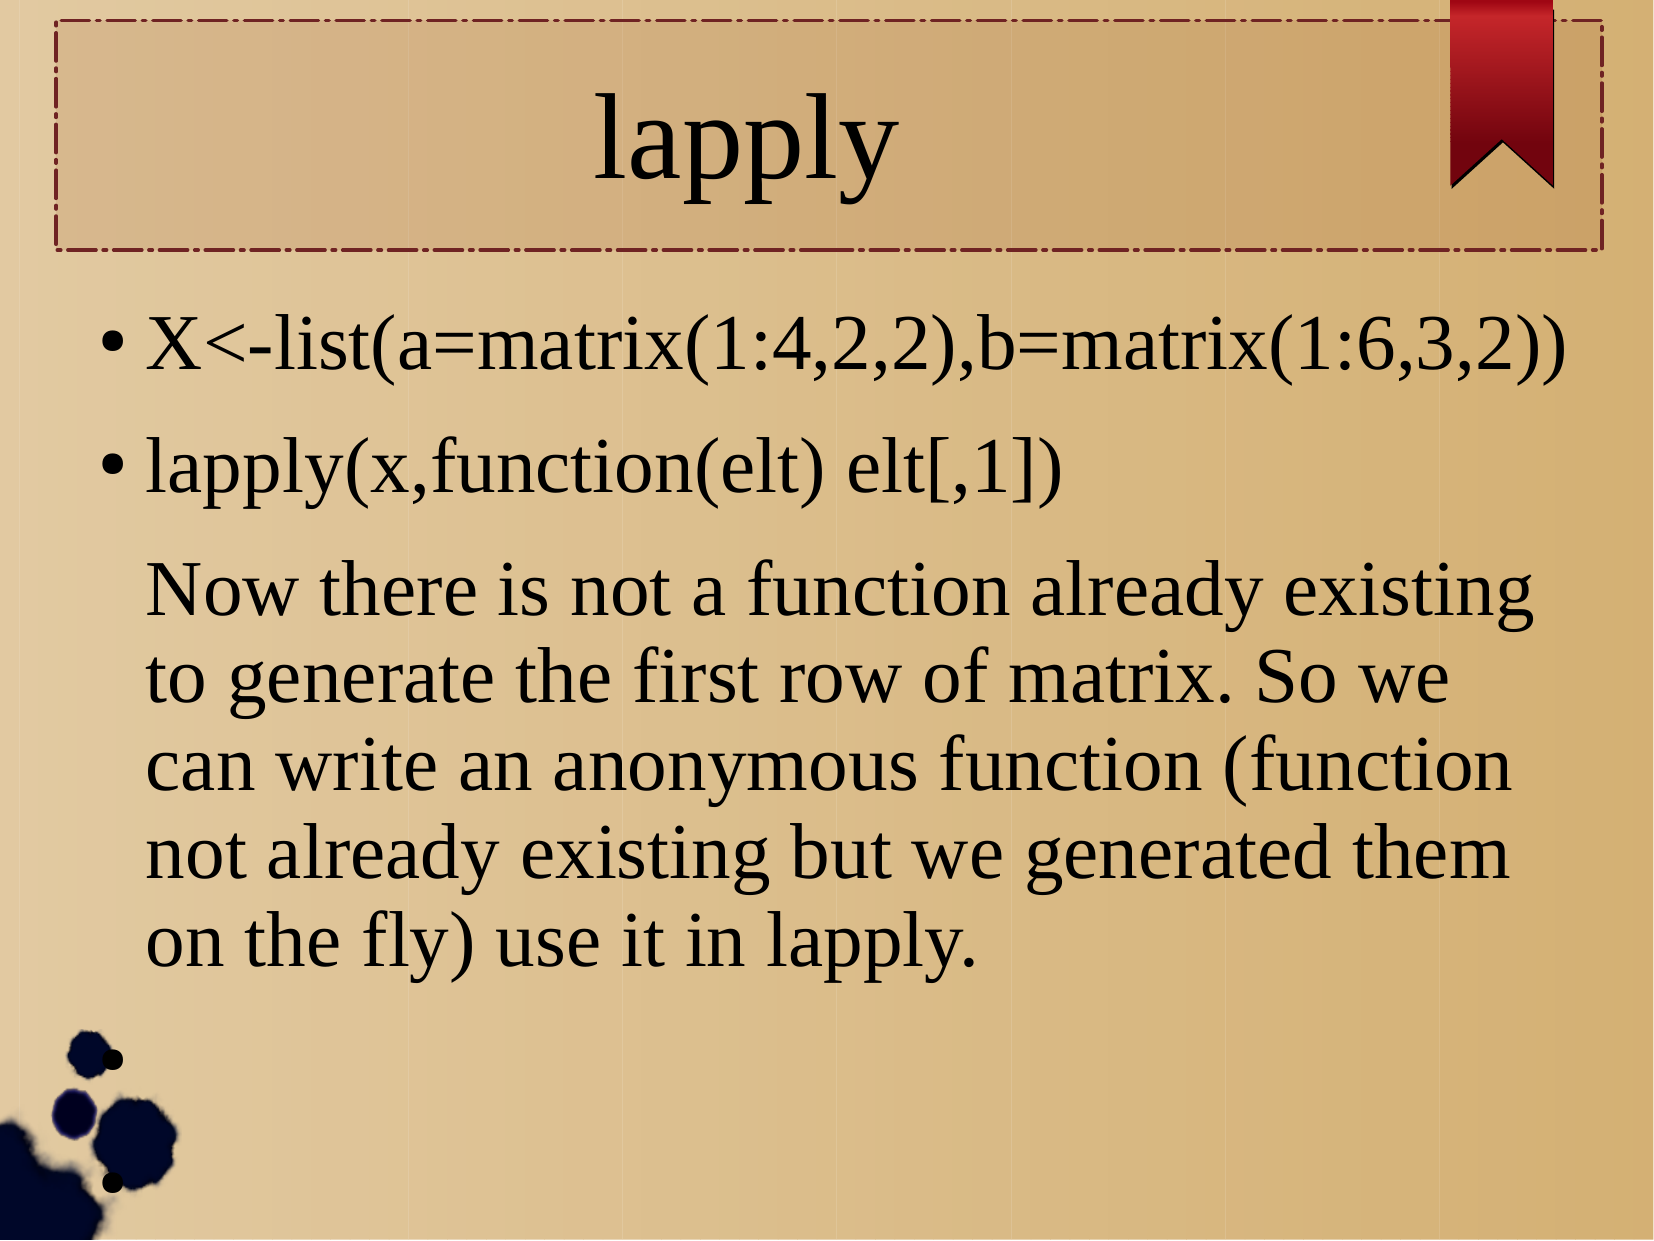

# lapply
X<-list(a=matrix(1:4,2,2),b=matrix(1:6,3,2))
lapply(x,function(elt) elt[,1])
Now there is not a function already existing to generate the first row of matrix. So we can write an anonymous function (function not already existing but we generated them on the fly) use it in lapply.